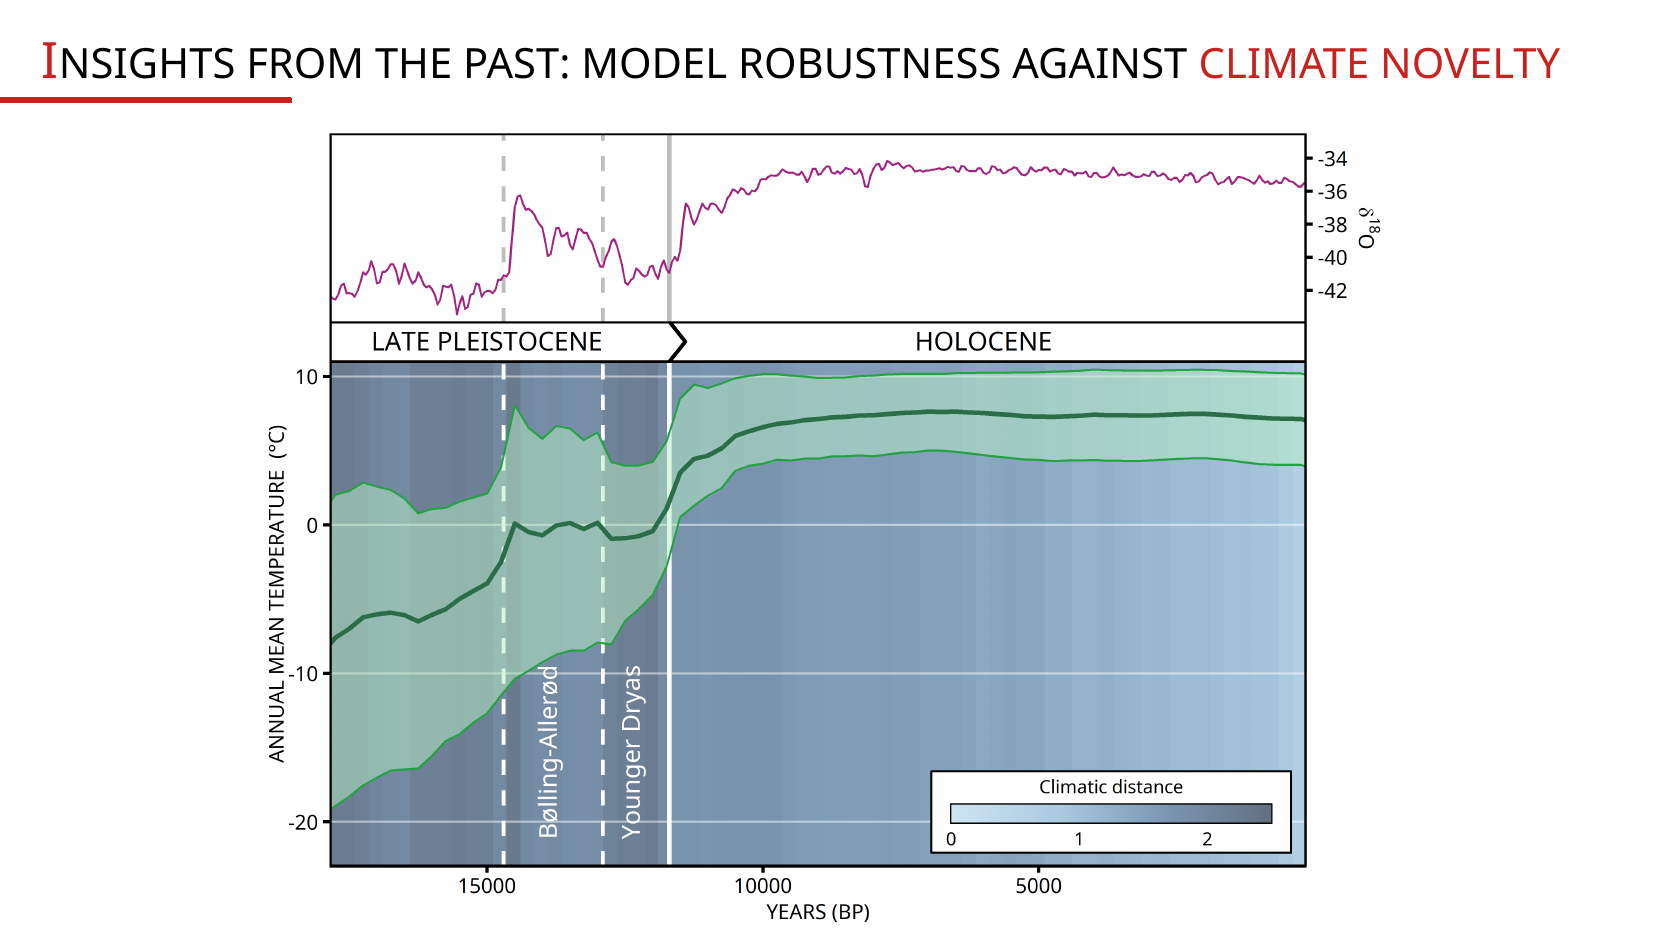

INSIGHTS FROM THE PAST: MODEL ROBUSTNESS AGAINST CLIMATE NOVELTY